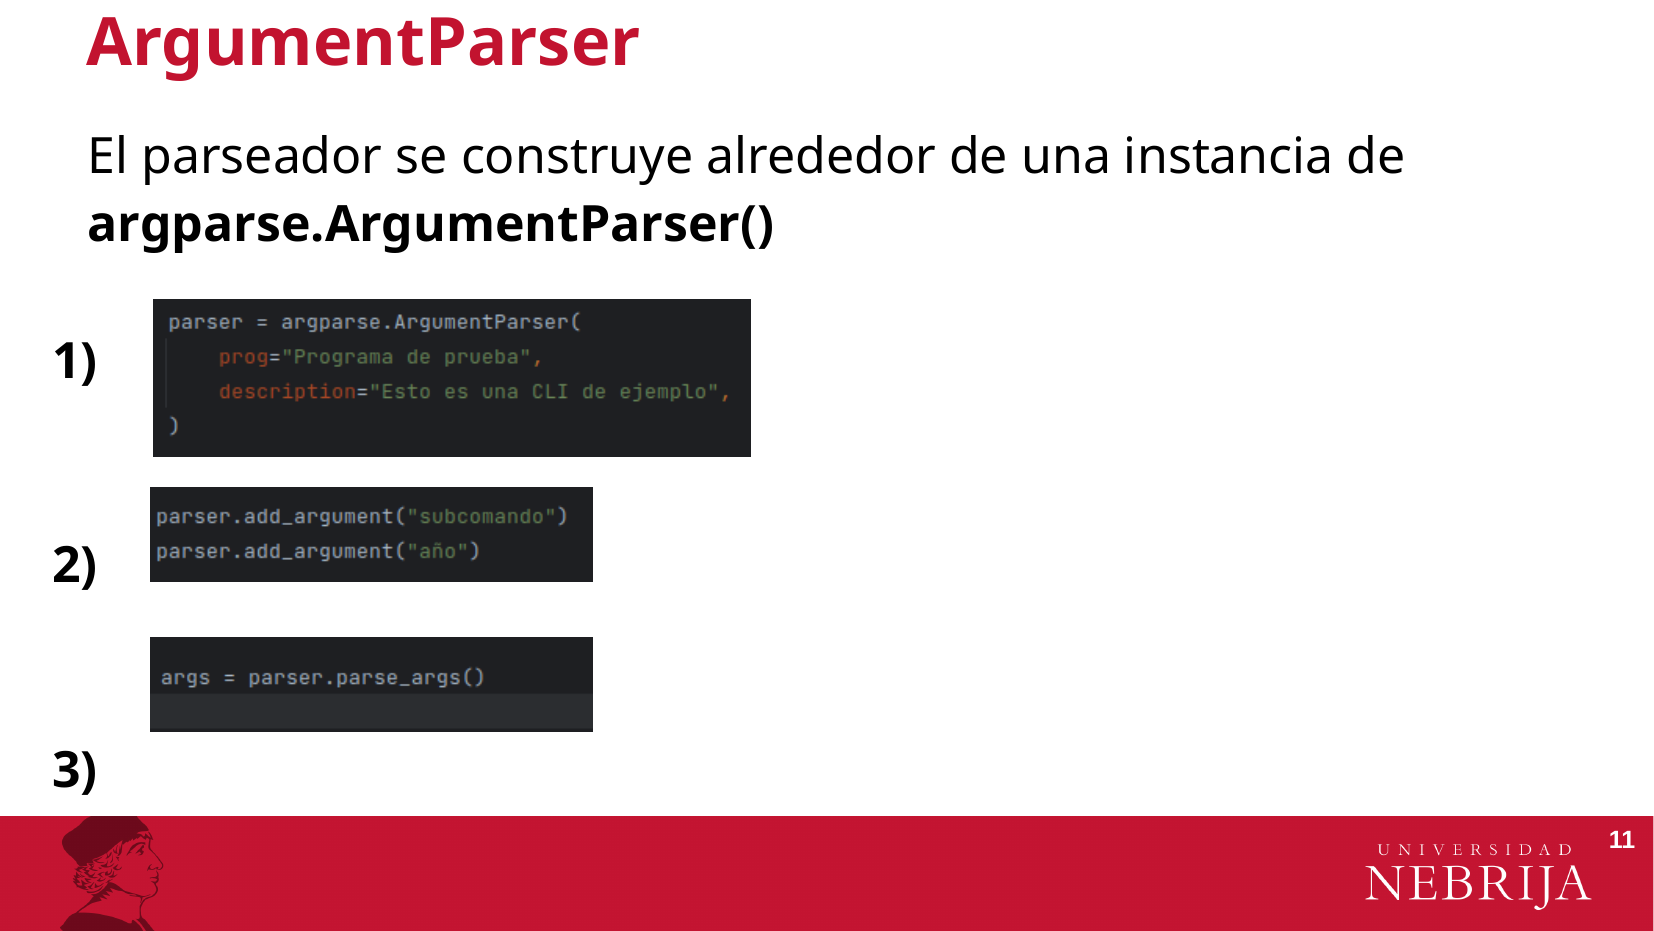

ArgumentParser
El parseador se construye alrededor de una instancia de argparse.ArgumentParser()